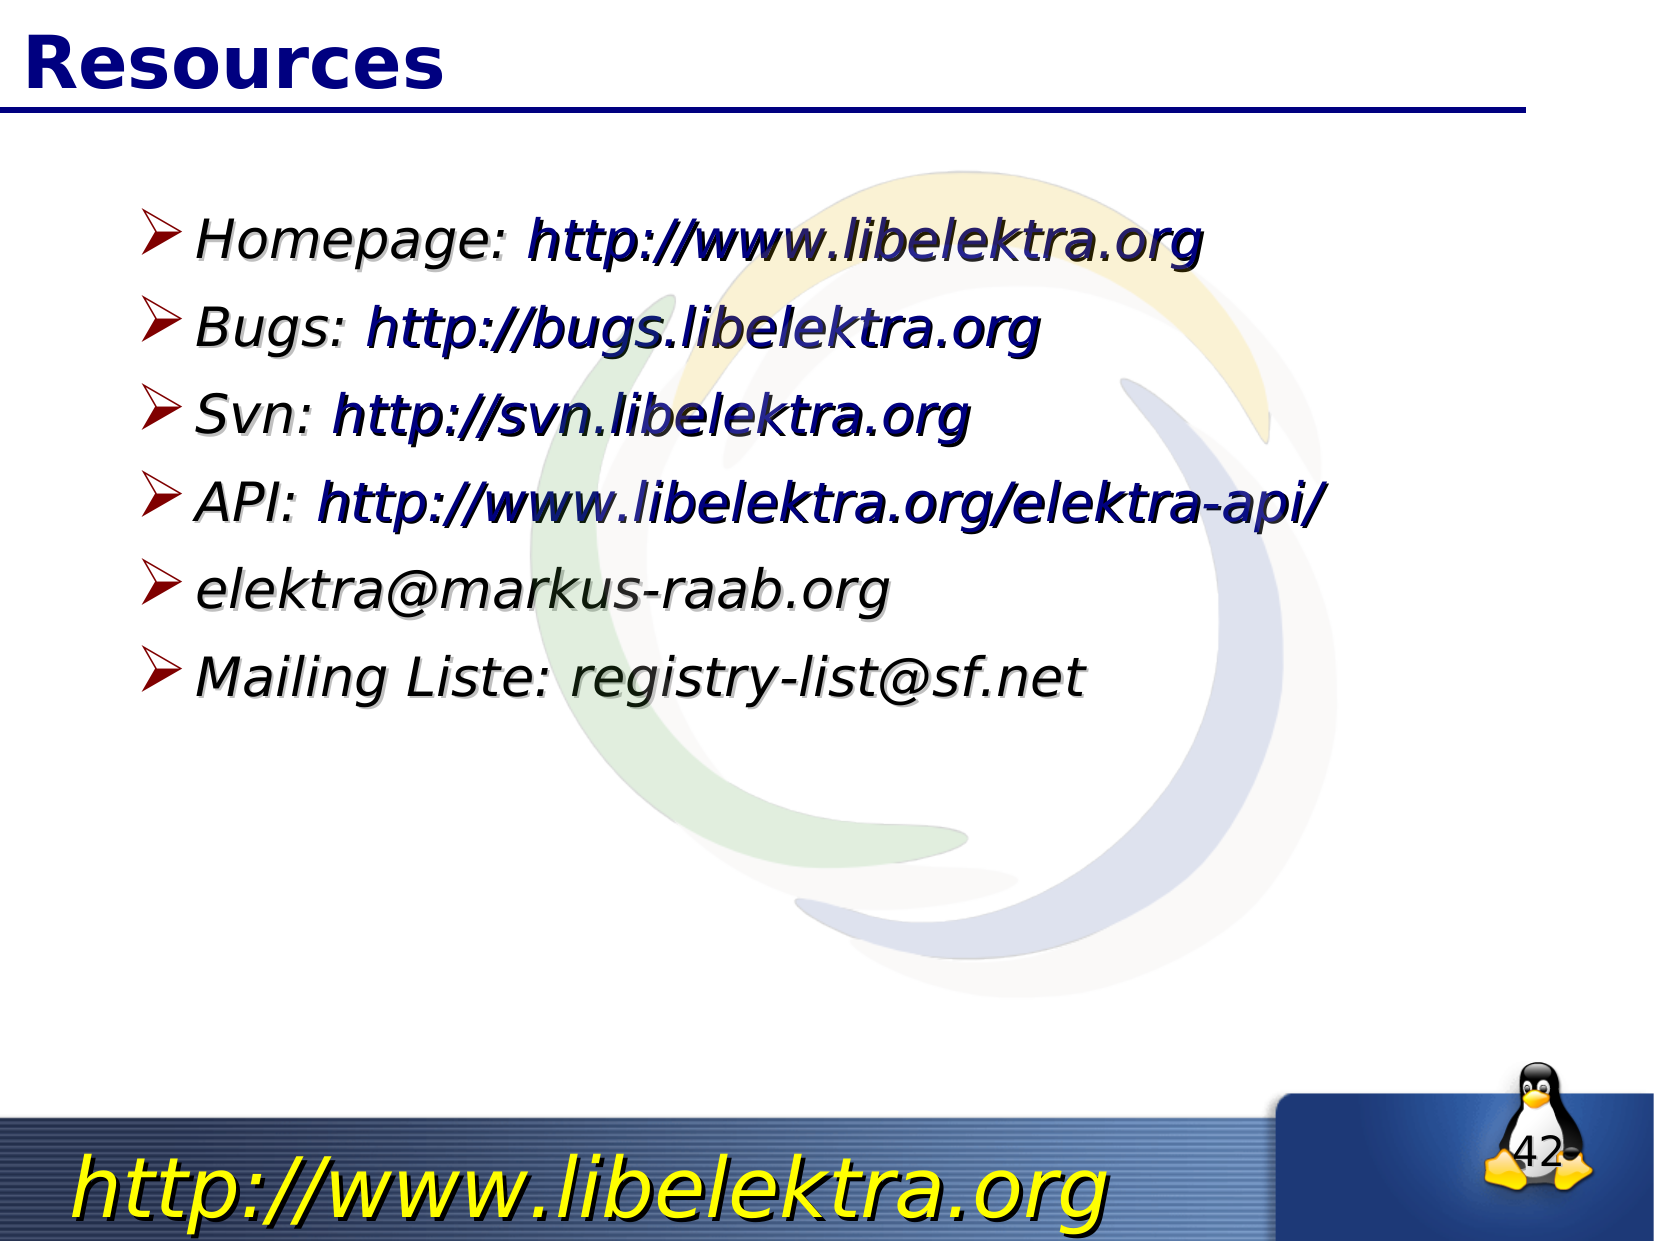

Resources
# Homepage: http://www.libelektra.org
Bugs: http://bugs.libelektra.org
Svn: http://svn.libelektra.org
API: http://www.libelektra.org/elektra-api/
elektra@markus-raab.org
Mailing Liste: registry-list@sf.net